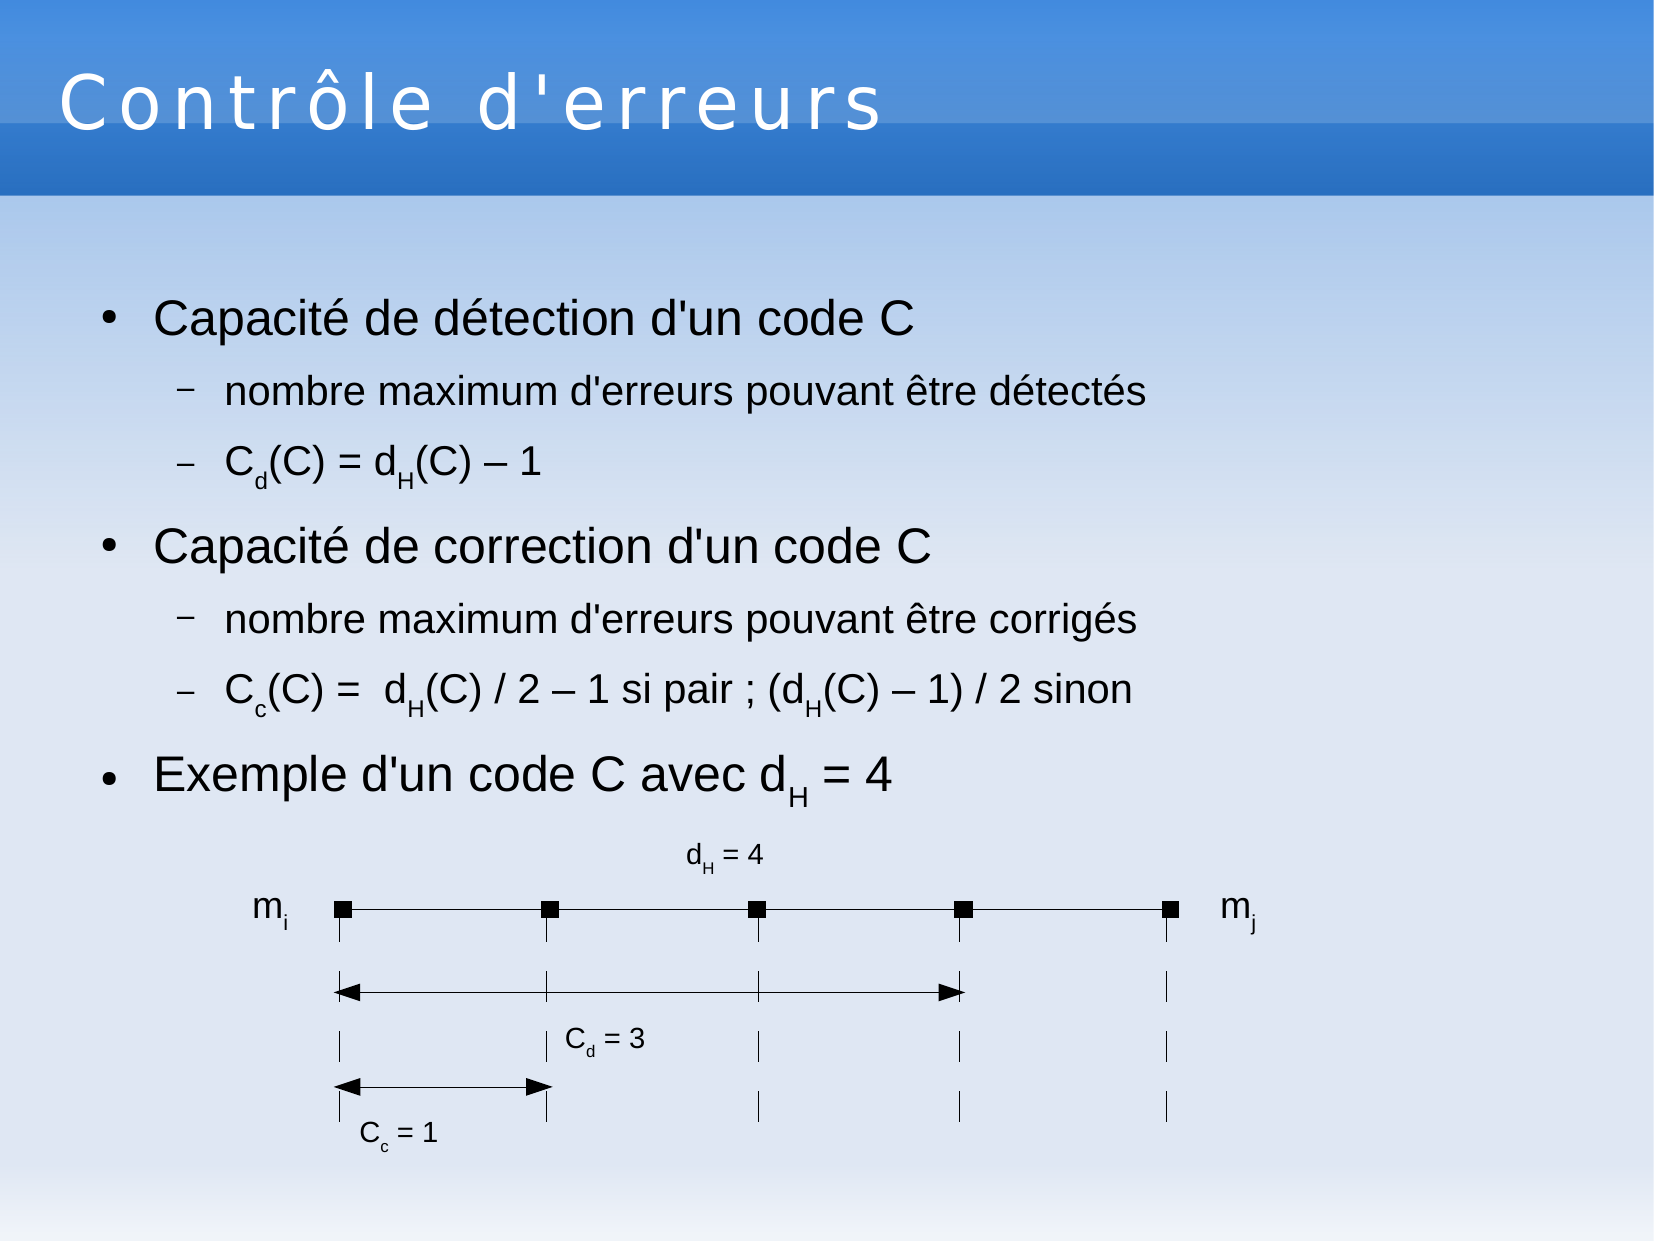

# Contrôle d'erreurs
Capacité de détection d'un code C
nombre maximum d'erreurs pouvant être détectés
Cd(C) = dH(C) – 1
Capacité de correction d'un code C
nombre maximum d'erreurs pouvant être corrigés
Cc(C) = dH(C) / 2 – 1 si pair ; (dH(C) – 1) / 2 sinon
Exemple d'un code C avec dH = 4
dH = 4
mi
mj
Cd = 3
Cc = 1